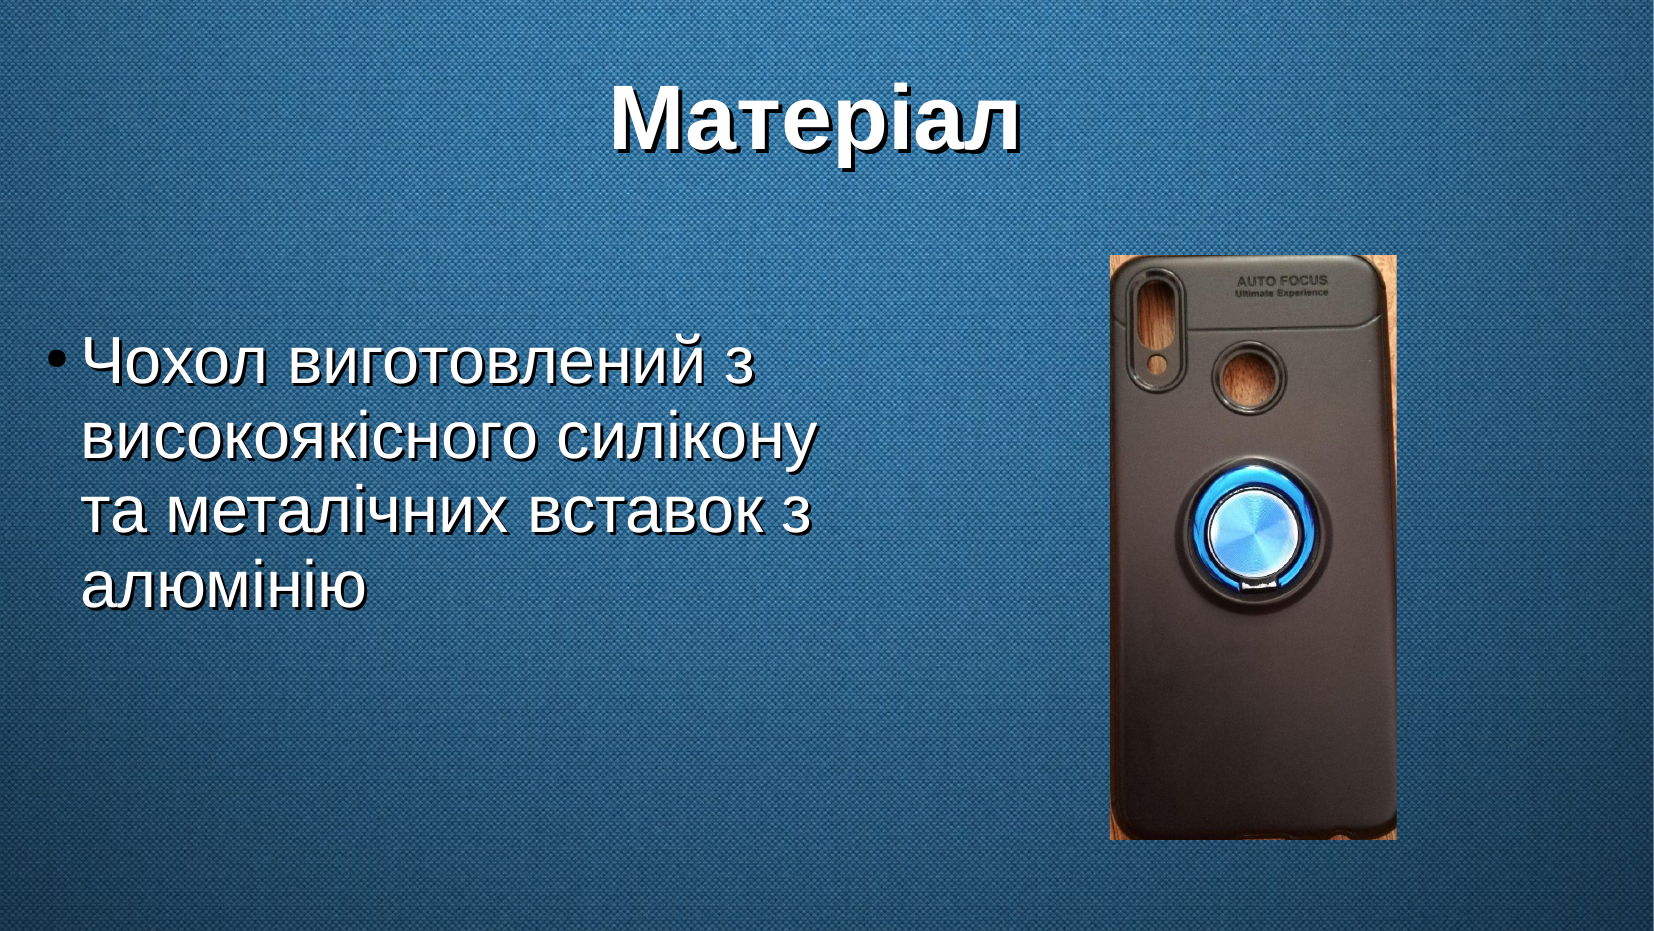

# Матеріал
Чохол виготовлений з високоякісного силікону та металічних вставок з алюмінію